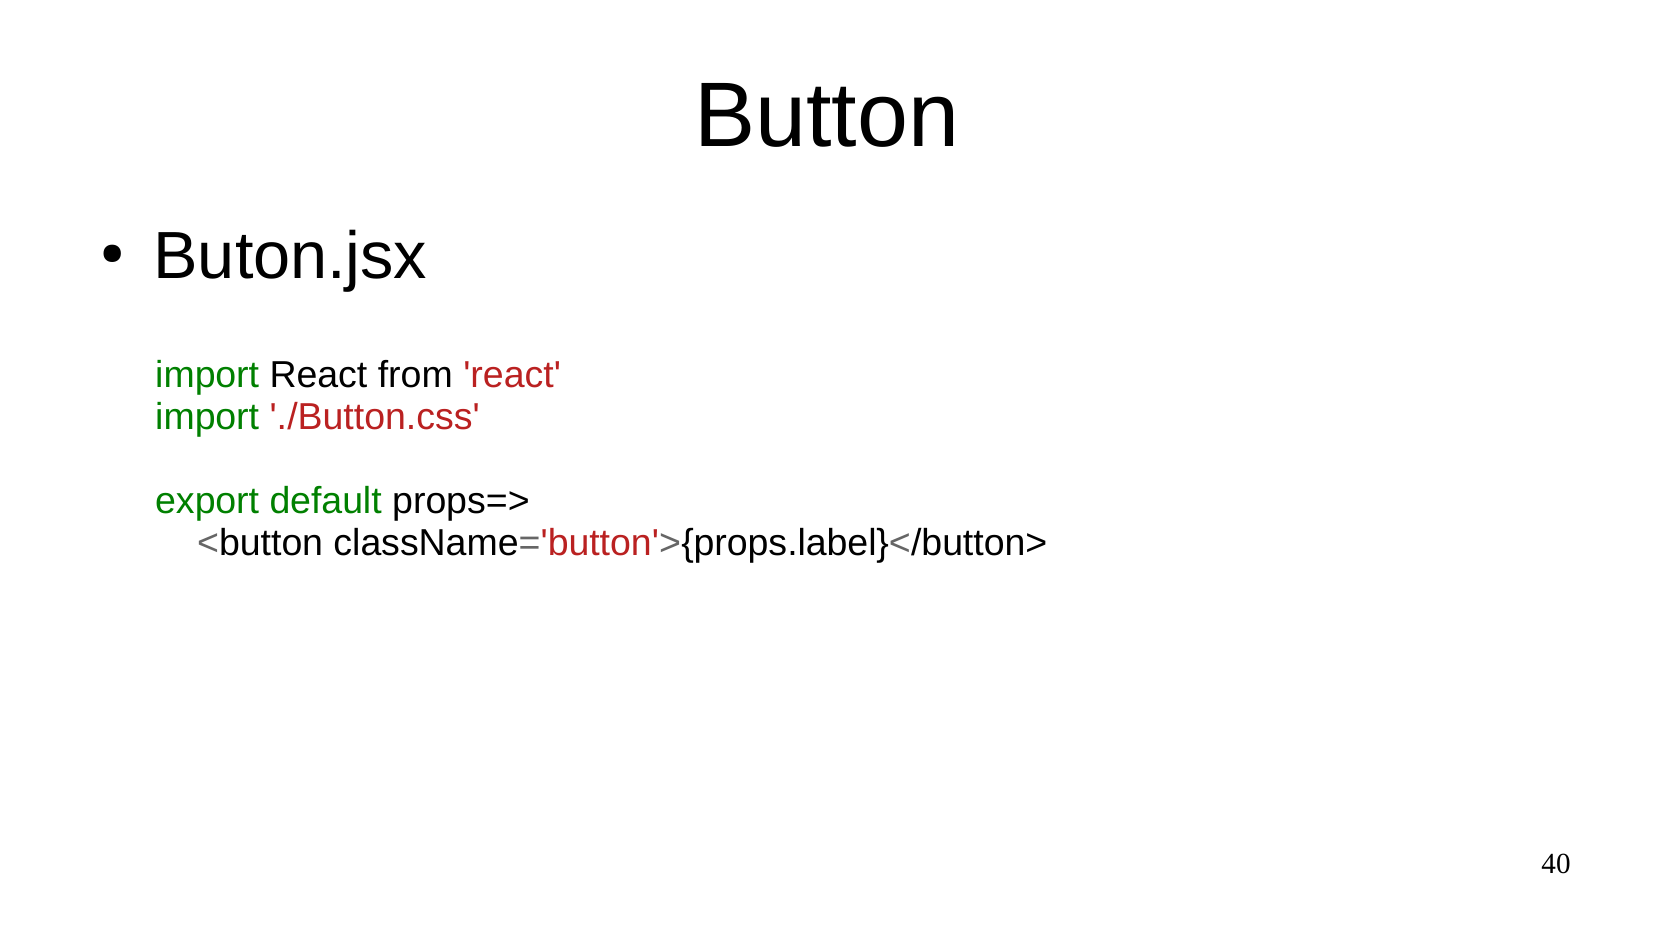

# Button
Buton.jsx
import React from 'react'
import './Button.css'
export default props=>
 <button className='button'>{props.label}</button>
40